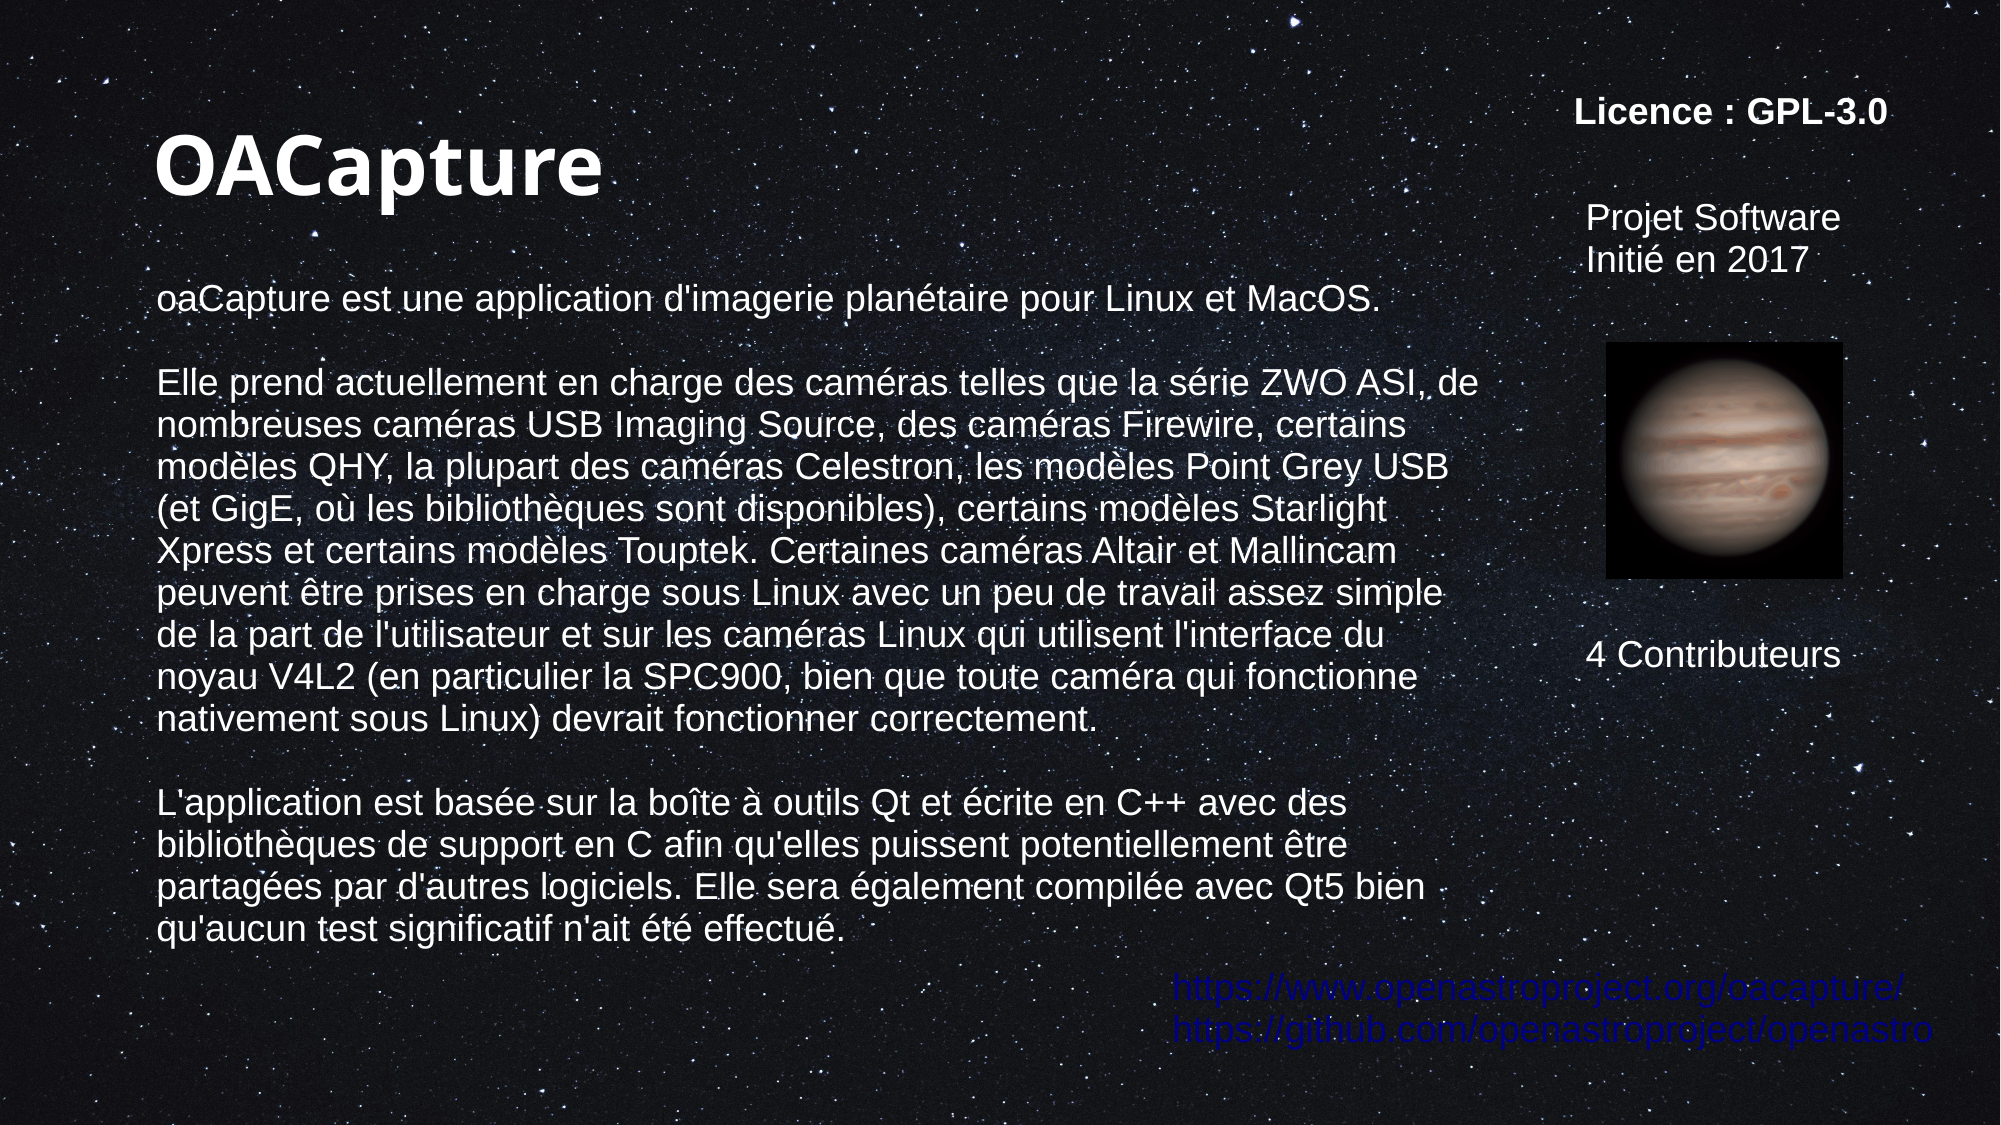

# OACapture
Licence : GPL-3.0
Projet Software
Initié en 2017
oaCapture est une application d'imagerie planétaire pour Linux et MacOS.
Elle prend actuellement en charge des caméras telles que la série ZWO ASI, de nombreuses caméras USB Imaging Source, des caméras Firewire, certains modèles QHY, la plupart des caméras Celestron, les modèles Point Grey USB (et GigE, où les bibliothèques sont disponibles), certains modèles Starlight Xpress et certains modèles Touptek. Certaines caméras Altair et Mallincam peuvent être prises en charge sous Linux avec un peu de travail assez simple de la part de l'utilisateur et sur les caméras Linux qui utilisent l'interface du noyau V4L2 (en particulier la SPC900, bien que toute caméra qui fonctionne nativement sous Linux) devrait fonctionner correctement.
L'application est basée sur la boîte à outils Qt et écrite en C++ avec des bibliothèques de support en C afin qu'elles puissent potentiellement être partagées par d'autres logiciels. Elle sera également compilée avec Qt5 bien qu'aucun test significatif n'ait été effectué.
4 Contributeurs
https://www.openastroproject.org/oacapture/
https://github.com/openastroproject/openastro